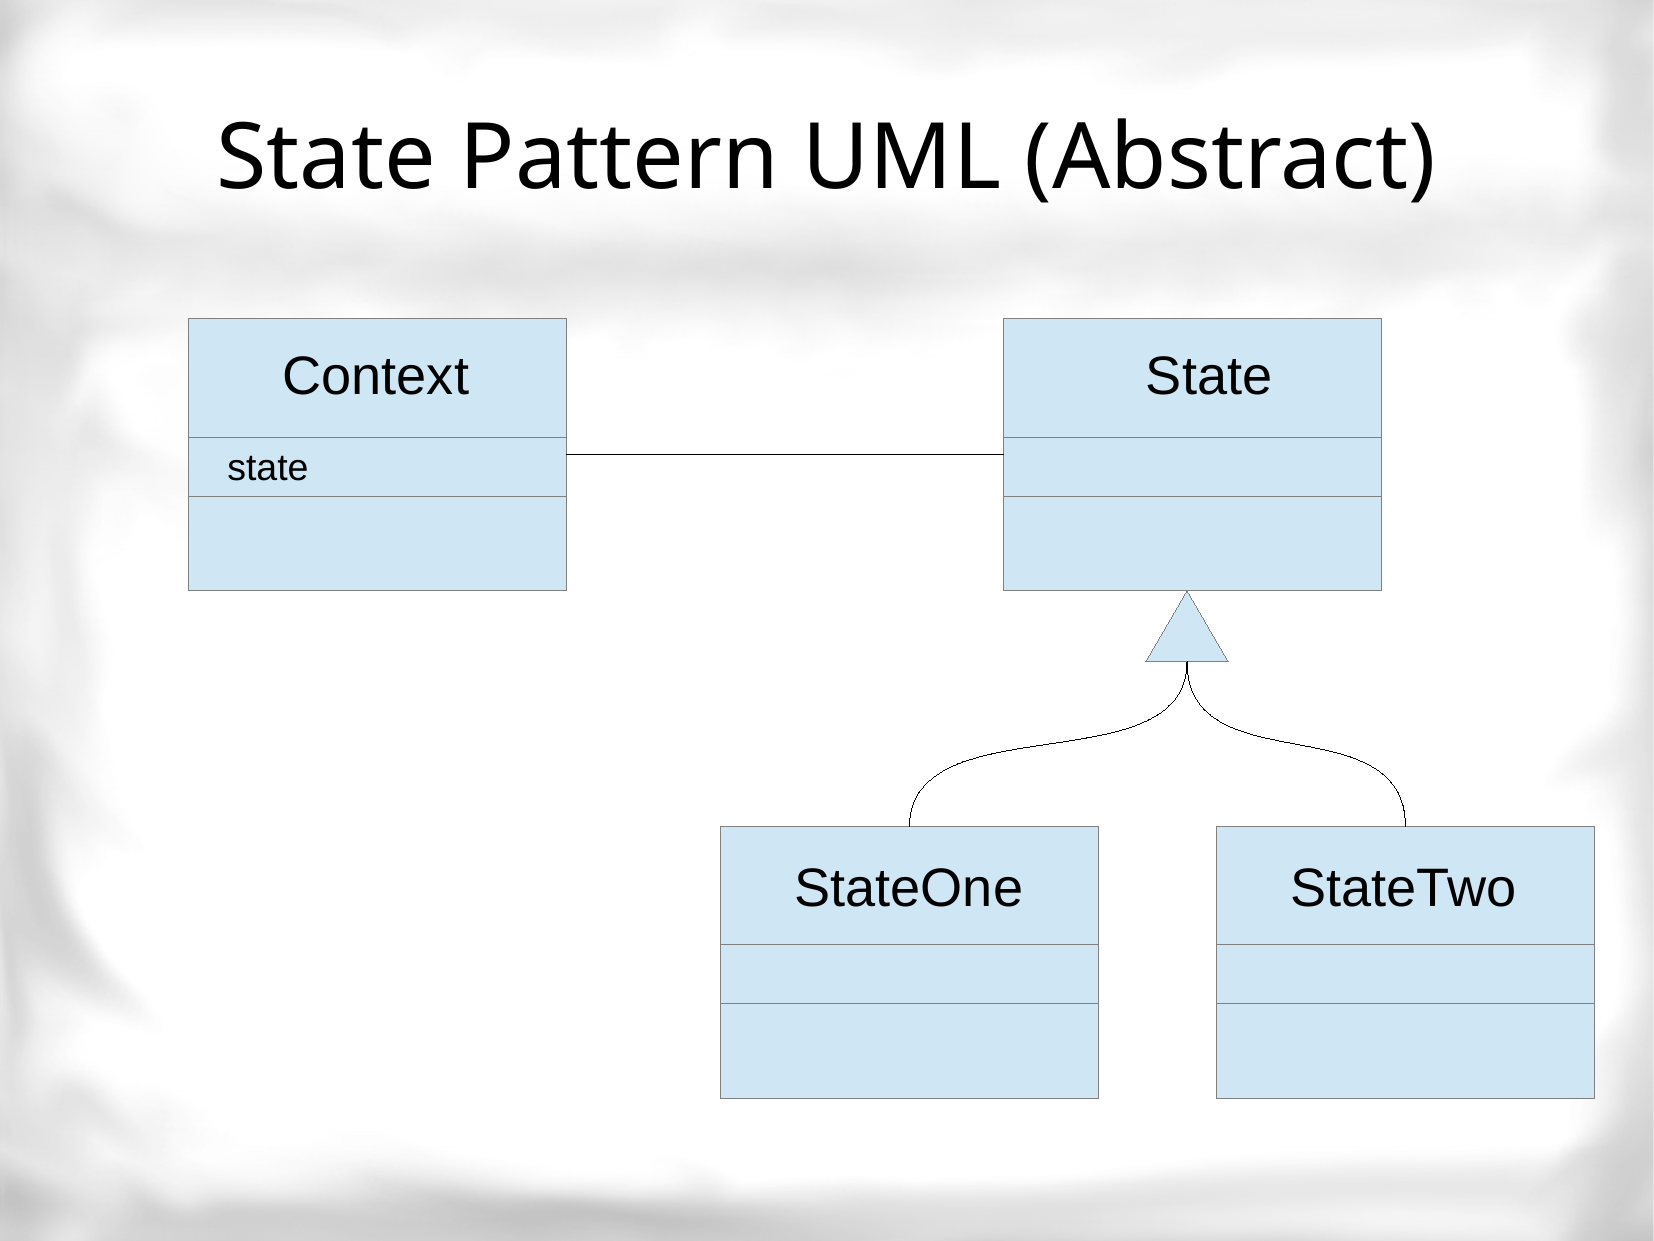

# State Pattern UML (Abstract)
Context
State
state
StateOne
StateTwo
StateOne